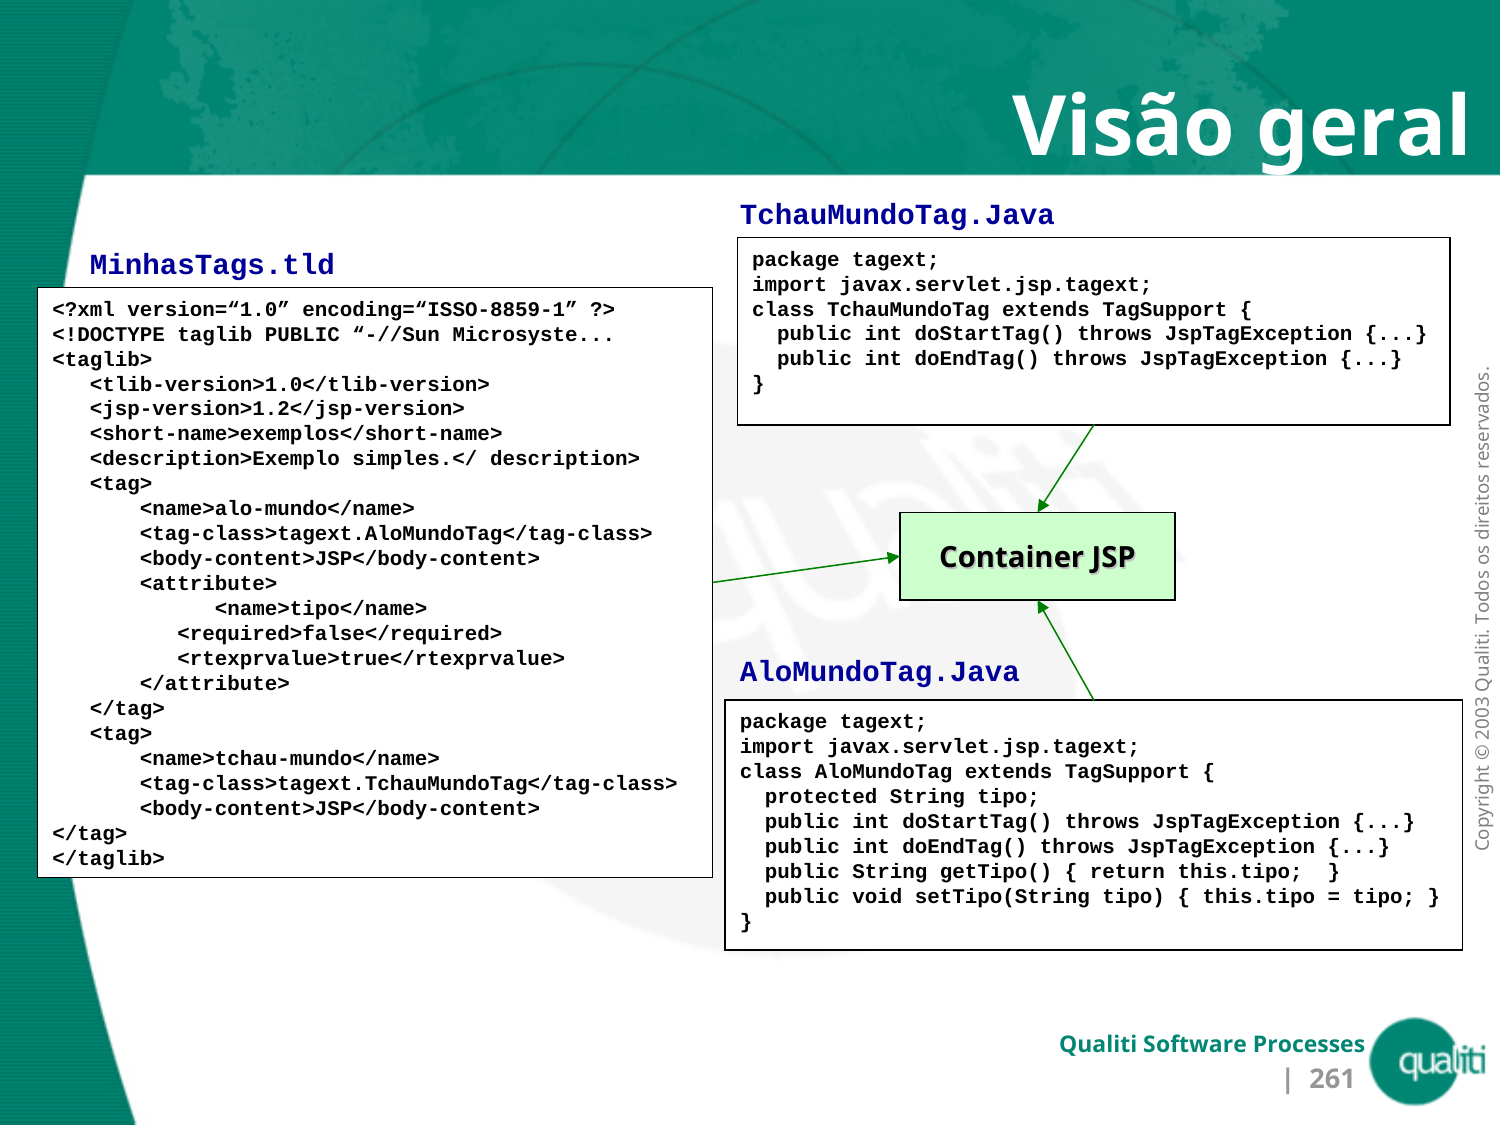

# Visão geral
TchauMundoTag.Java
MinhasTags.tld
package tagext;
import javax.servlet.jsp.tagext;
class TchauMundoTag extends TagSupport {
 public int doStartTag() throws JspTagException {...}
 public int doEndTag() throws JspTagException {...}
}
<?xml version=“1.0” encoding=“ISSO-8859-1” ?>
<!DOCTYPE taglib PUBLIC “-//Sun Microsyste...
<taglib>
 <tlib-version>1.0</tlib-version>
 <jsp-version>1.2</jsp-version>
 <short-name>exemplos</short-name>
 <description>Exemplo simples.</ description>
 <tag>
 <name>alo-mundo</name>
 <tag-class>tagext.AloMundoTag</tag-class>
 <body-content>JSP</body-content>
 <attribute>
	 <name>tipo</name>
 <required>false</required>
 <rtexprvalue>true</rtexprvalue>
 </attribute>
 </tag>
 <tag>
 <name>tchau-mundo</name>
 <tag-class>tagext.TchauMundoTag</tag-class>
 <body-content>JSP</body-content>
</tag>
</taglib>
Container JSP
AloMundoTag.Java
package tagext;
import javax.servlet.jsp.tagext;
class AloMundoTag extends TagSupport {
 protected String tipo;
 public int doStartTag() throws JspTagException {...}
 public int doEndTag() throws JspTagException {...}
 public String getTipo() { return this.tipo; }
 public void setTipo(String tipo) { this.tipo = tipo; }
}